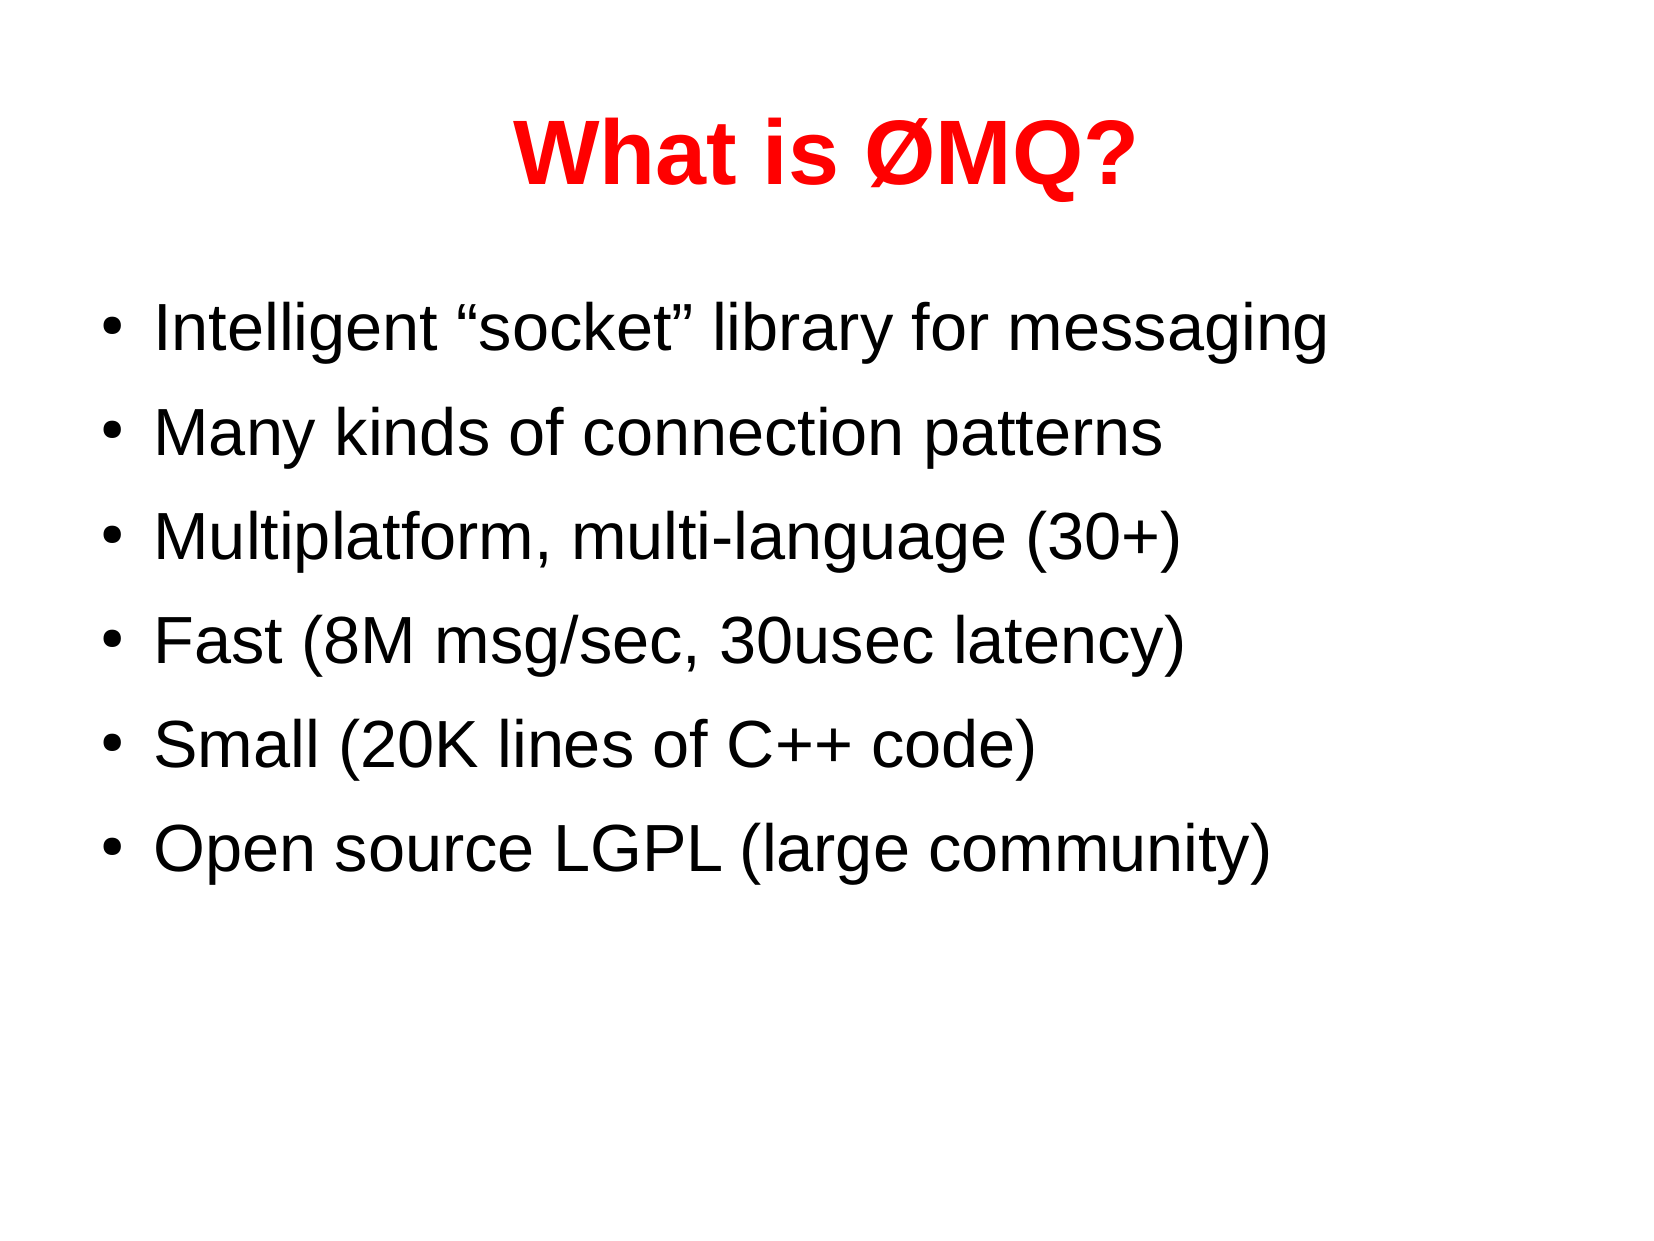

# What is ØMQ?
Intelligent “socket” library for messaging
Many kinds of connection patterns
Multiplatform, multi-language (30+)
Fast (8M msg/sec, 30usec latency)
Small (20K lines of C++ code)
Open source LGPL (large community)